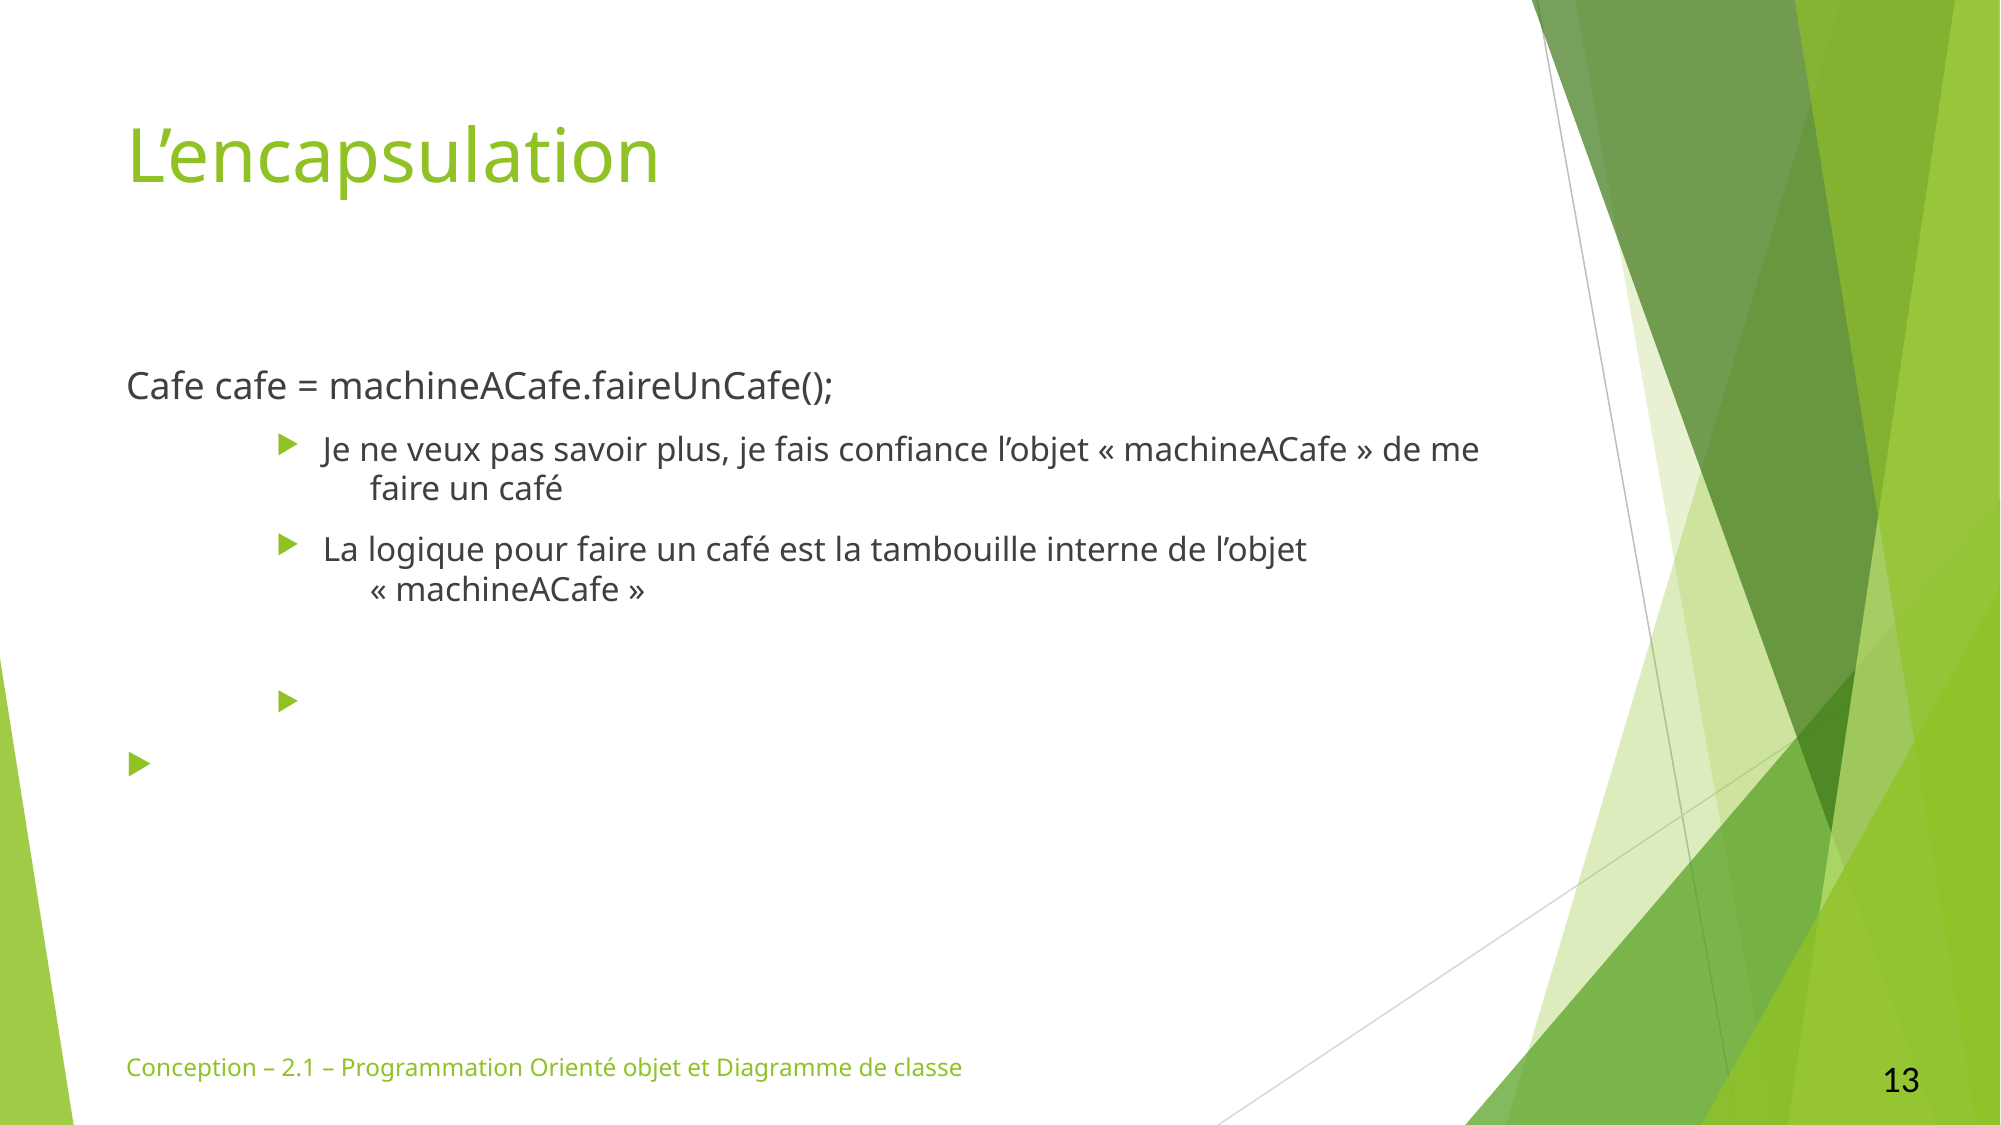

# L’encapsulation
Cafe cafe = machineACafe.faireUnCafe();
Je ne veux pas savoir plus, je fais confiance l’objet « machineACafe » de me faire un café
La logique pour faire un café est la tambouille interne de l’objet « machineACafe »
Conception – 2.1 – Programmation Orienté objet et Diagramme de classe